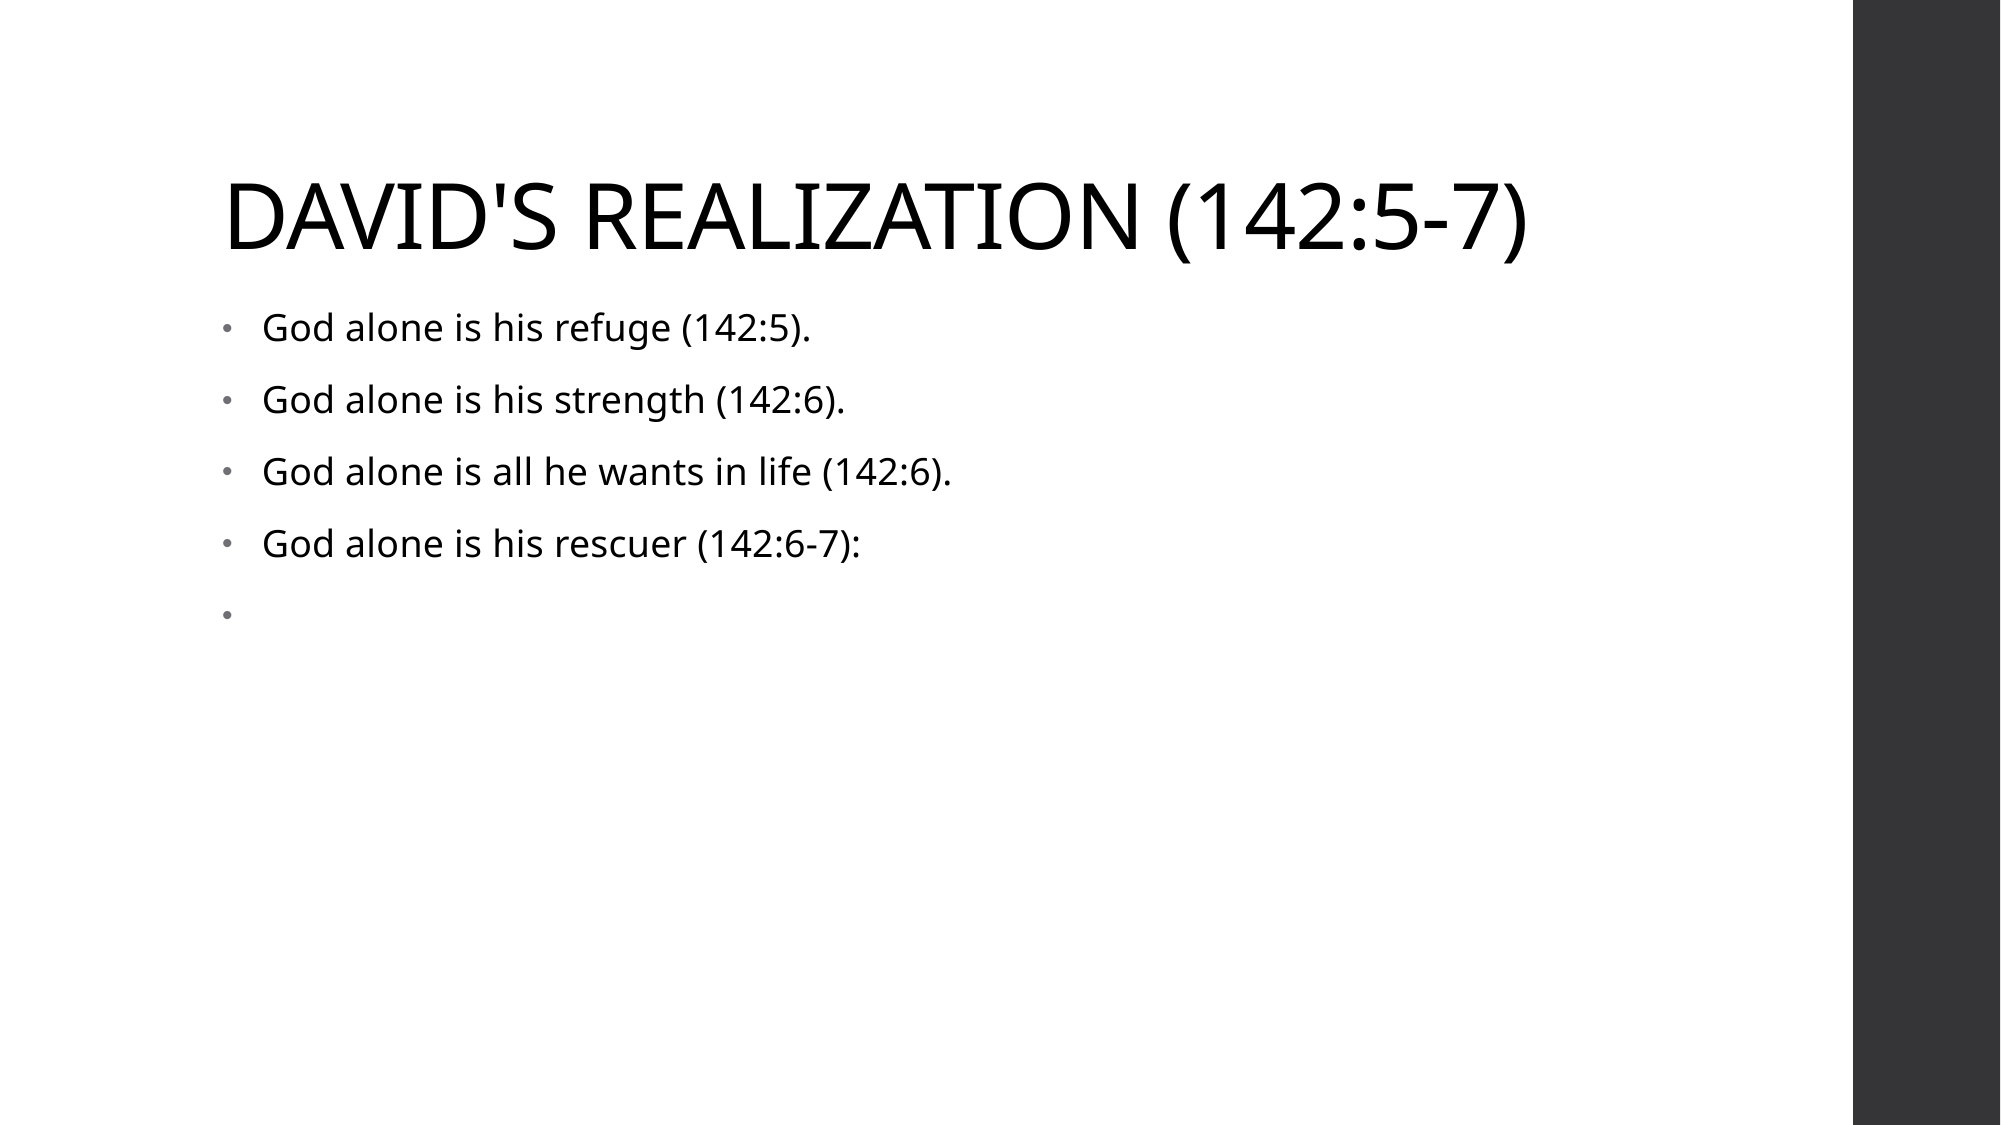

# DAVID'S REALIZATION (142:5-7)
 God alone is his refuge (142:5).
 God alone is his strength (142:6).
 God alone is all he wants in life (142:6).
 God alone is his rescuer (142:6-7):